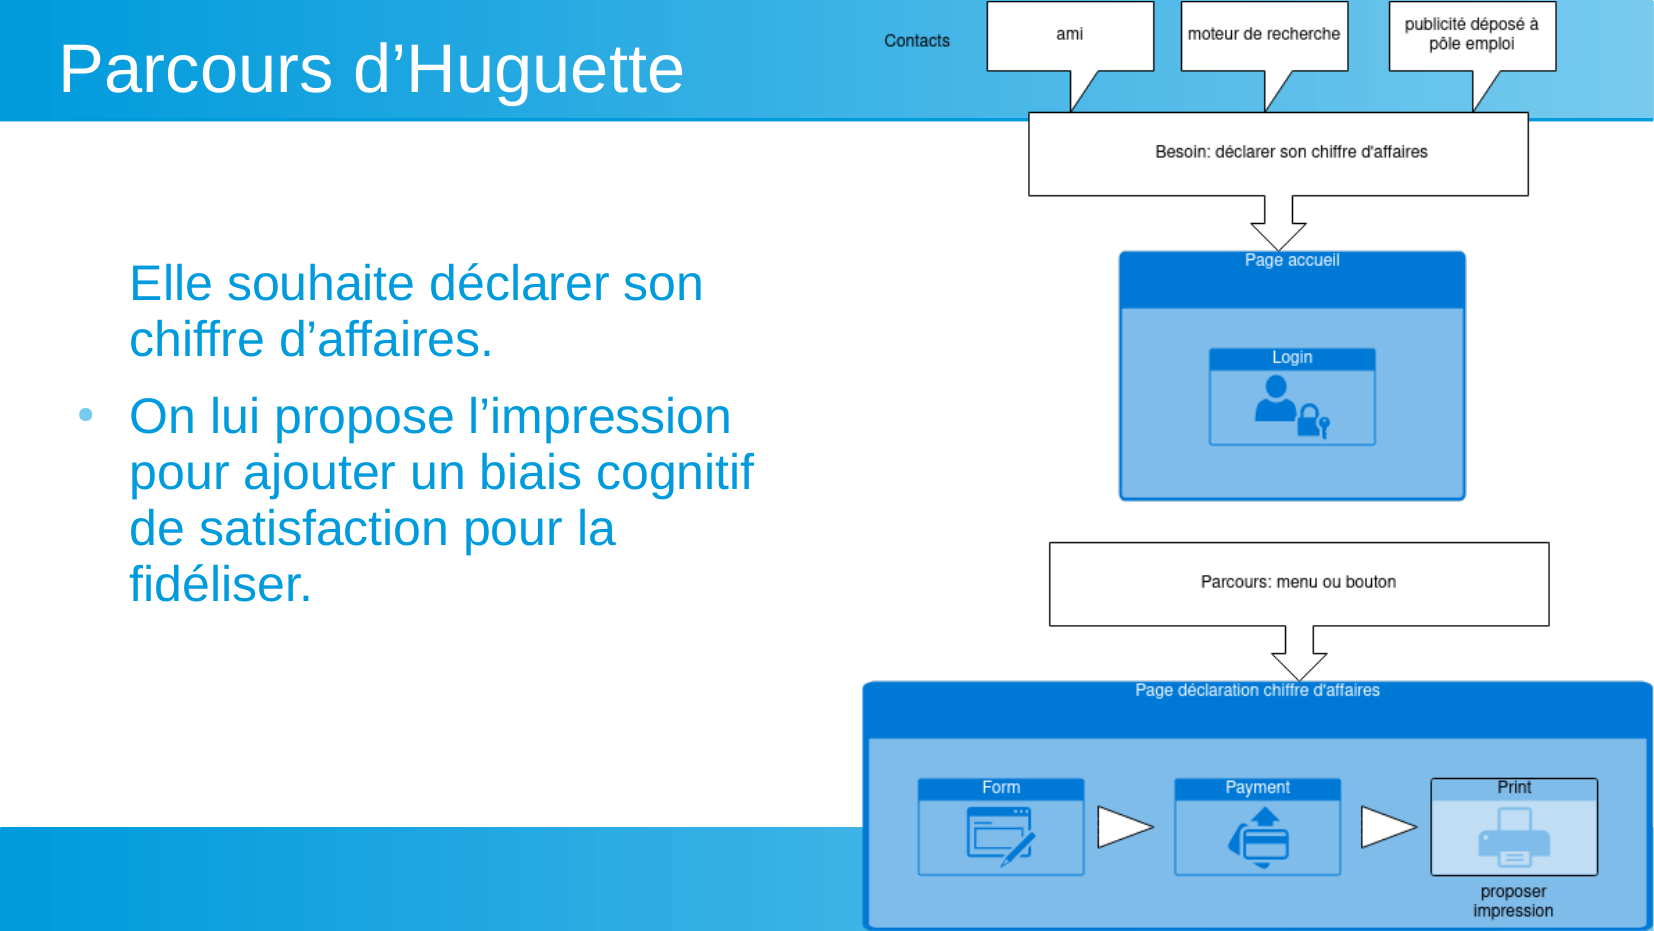

# Parcours d’Huguette
Elle souhaite déclarer son chiffre d’affaires.
On lui propose l’impression pour ajouter un biais cognitif de satisfaction pour la fidéliser.